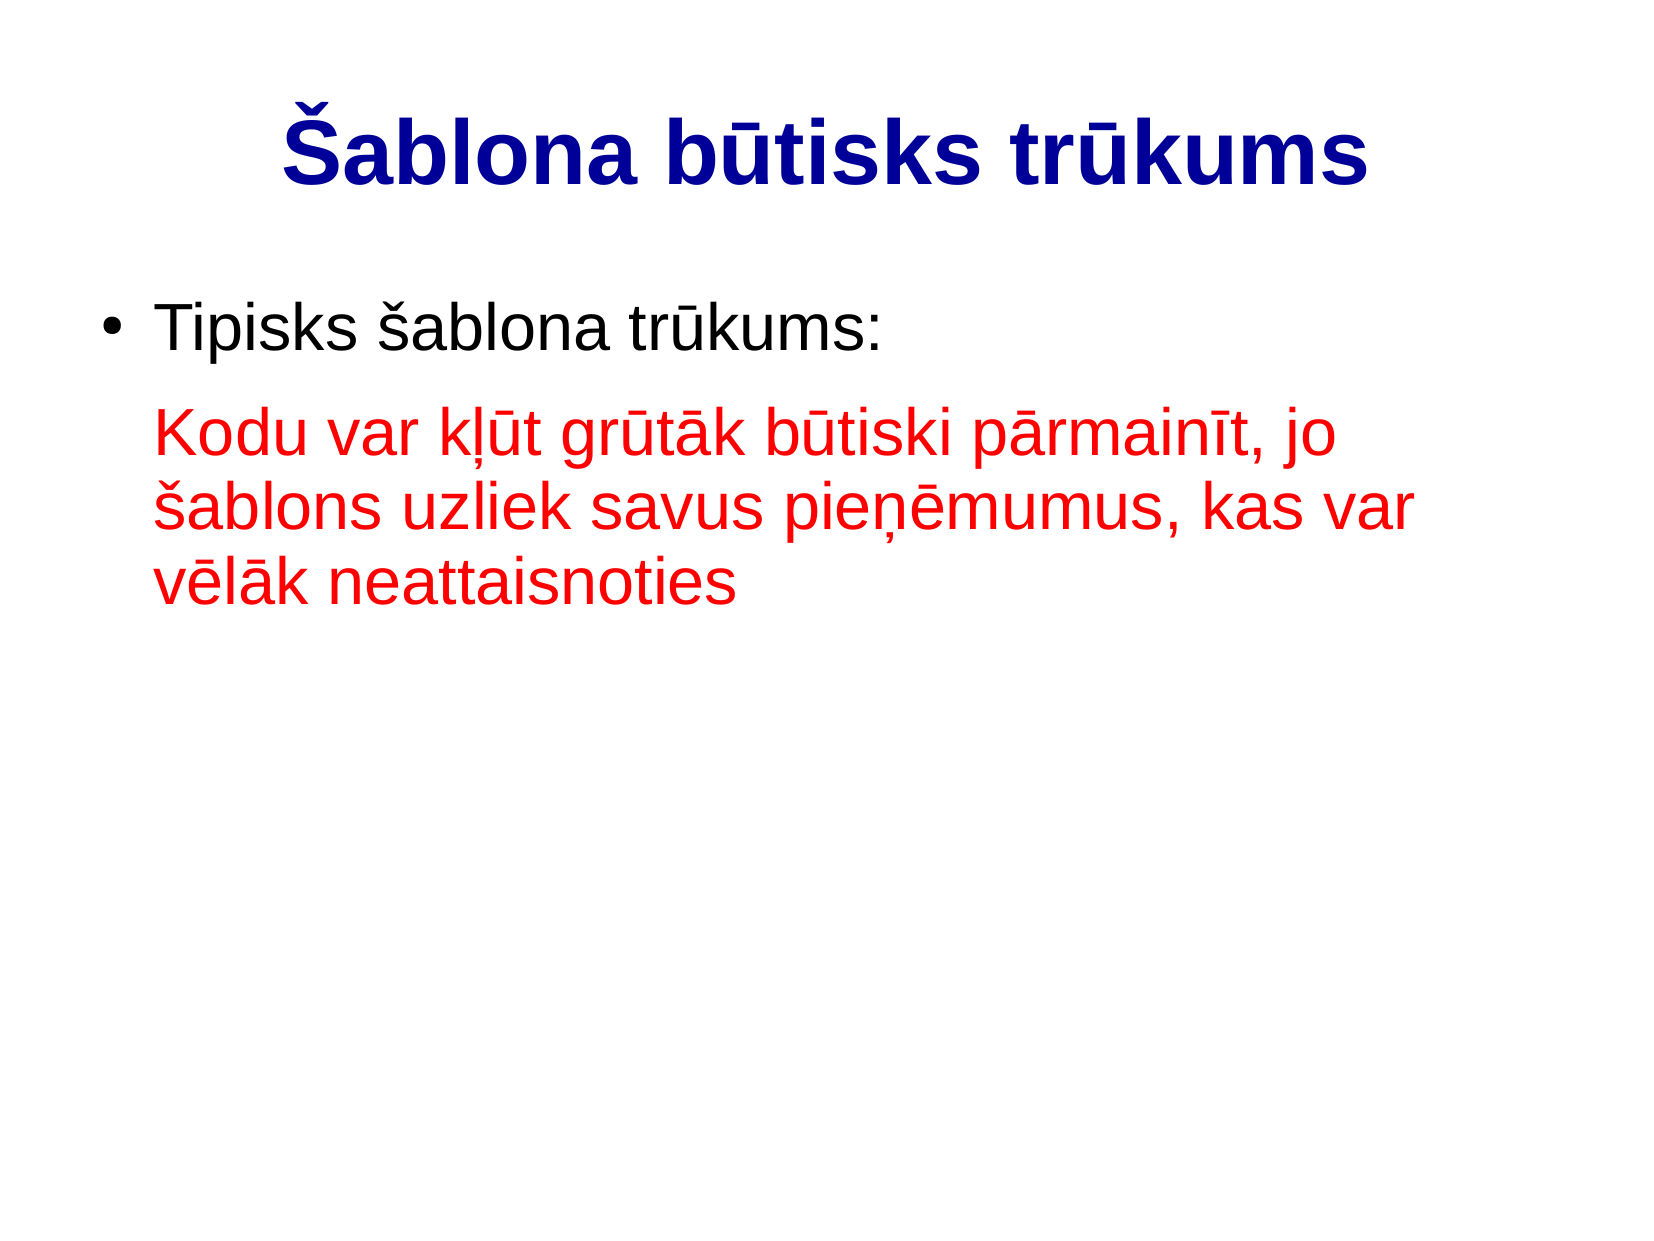

# Šablona būtisks trūkums
Tipisks šablona trūkums:
Kodu var kļūt grūtāk būtiski pārmainīt, jo šablons uzliek savus pieņēmumus, kas var vēlāk neattaisnoties